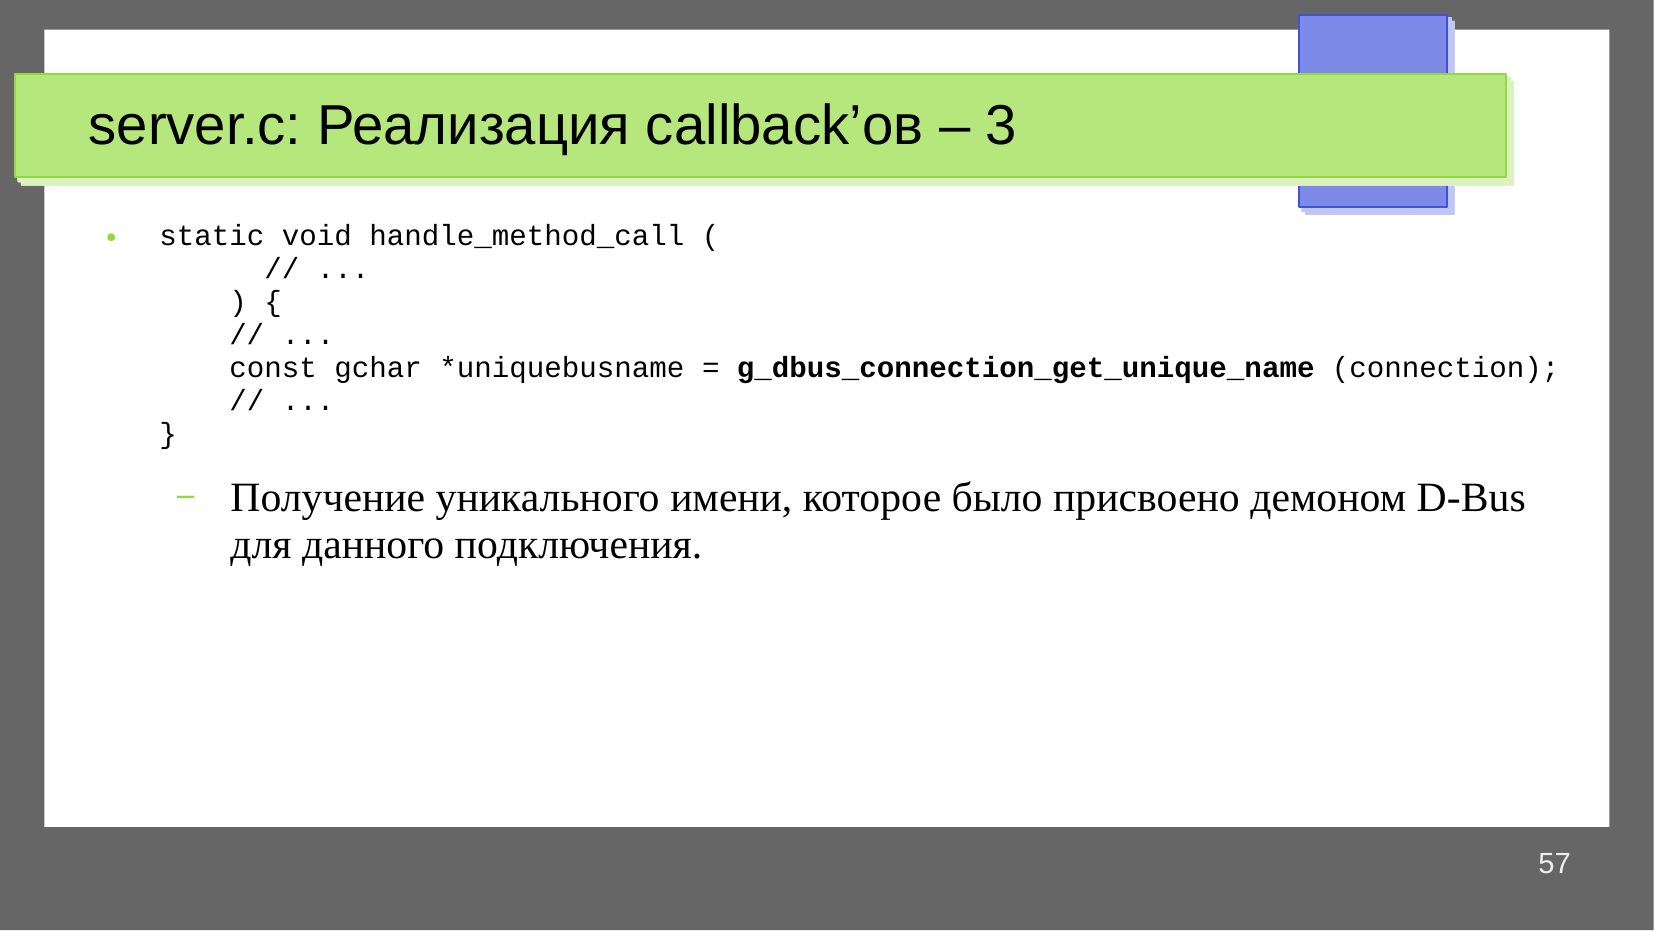

# server.c: Реализация callback’ов – 3
static void handle_method_call (
 // ...
 ) {
 // ...
 const gchar *uniquebusname = g_dbus_connection_get_unique_name (connection);
 // ...
}
Получение уникального имени, которое было присвоено демоном D-Bus для данного подключения.
57